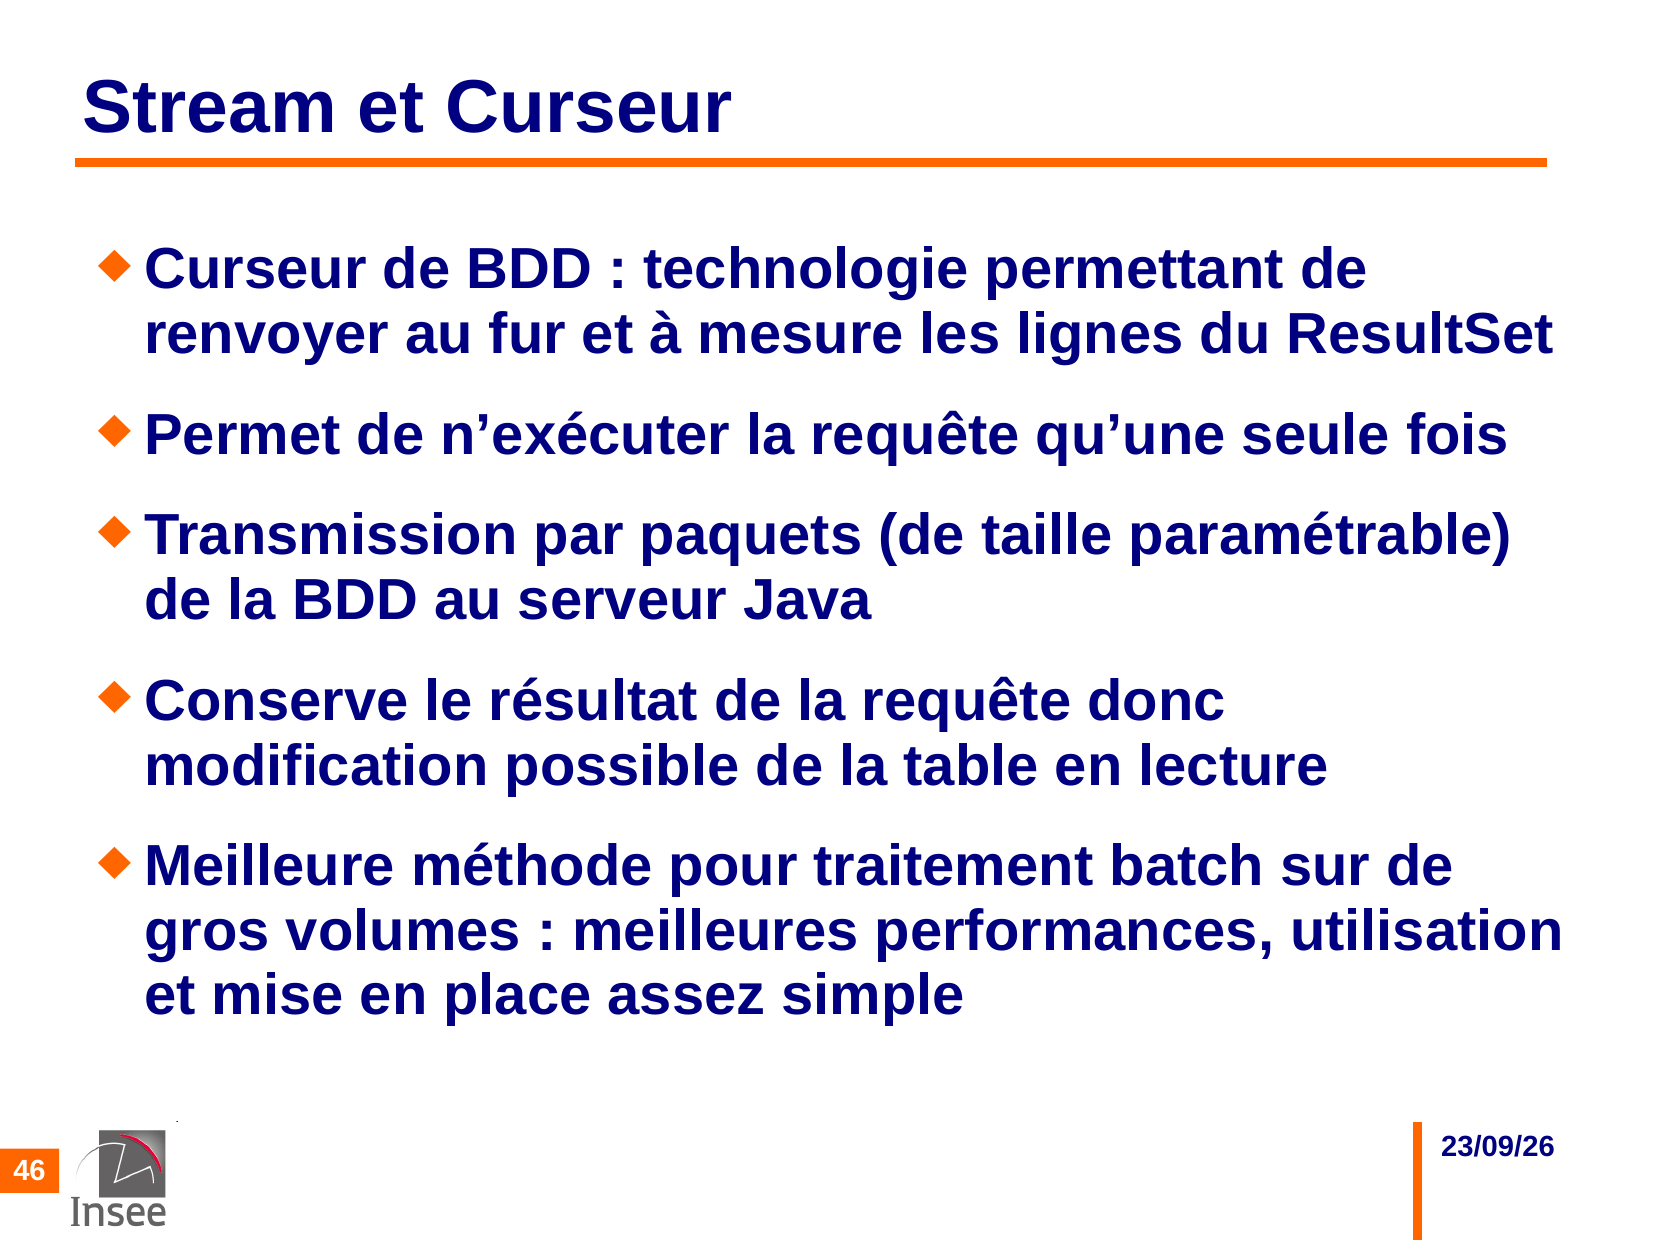

# Stream et Curseur
Curseur de BDD : technologie permettant de renvoyer au fur et à mesure les lignes du ResultSet
Permet de n’exécuter la requête qu’une seule fois
Transmission par paquets (de taille paramétrable) de la BDD au serveur Java
Conserve le résultat de la requête donc modification possible de la table en lecture
Meilleure méthode pour traitement batch sur de gros volumes : meilleures performances, utilisation et mise en place assez simple
46